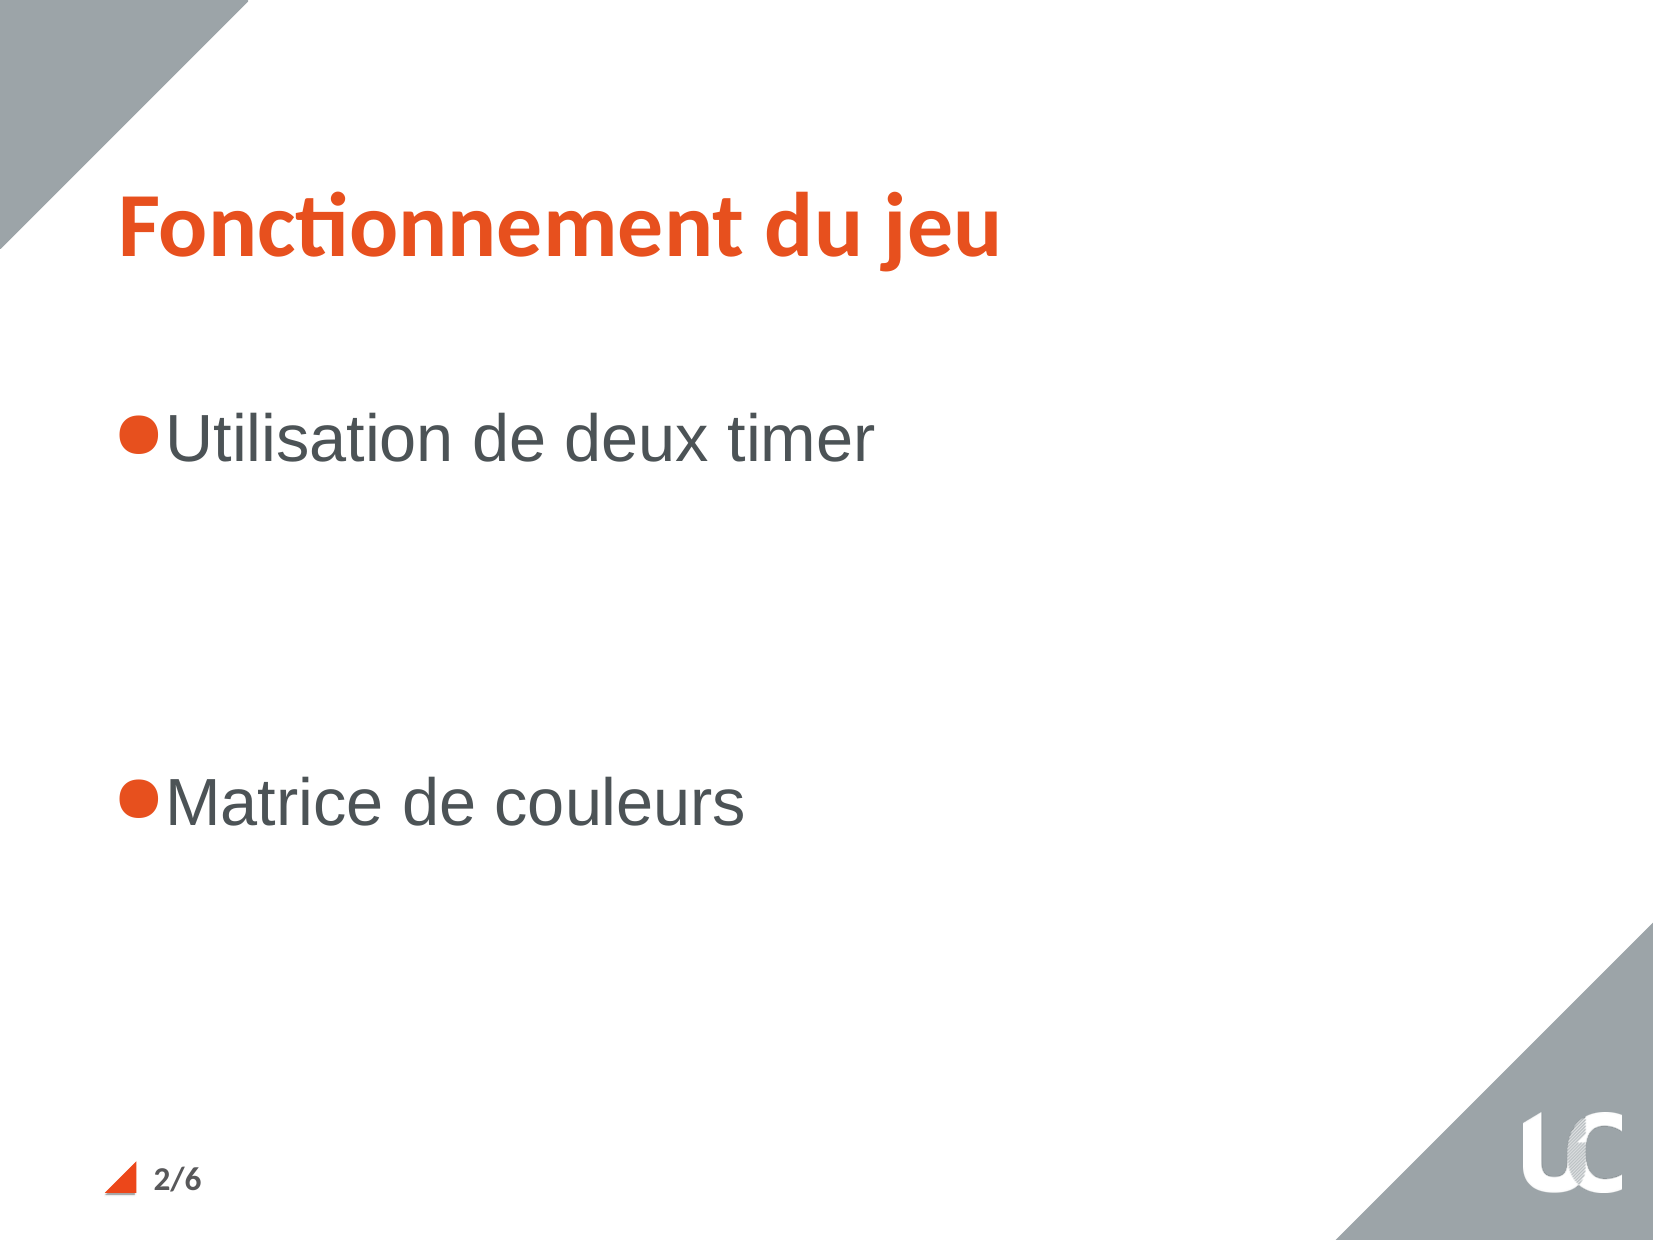

# Fonctionnement du jeu
Utilisation de deux timer
Matrice de couleurs
2